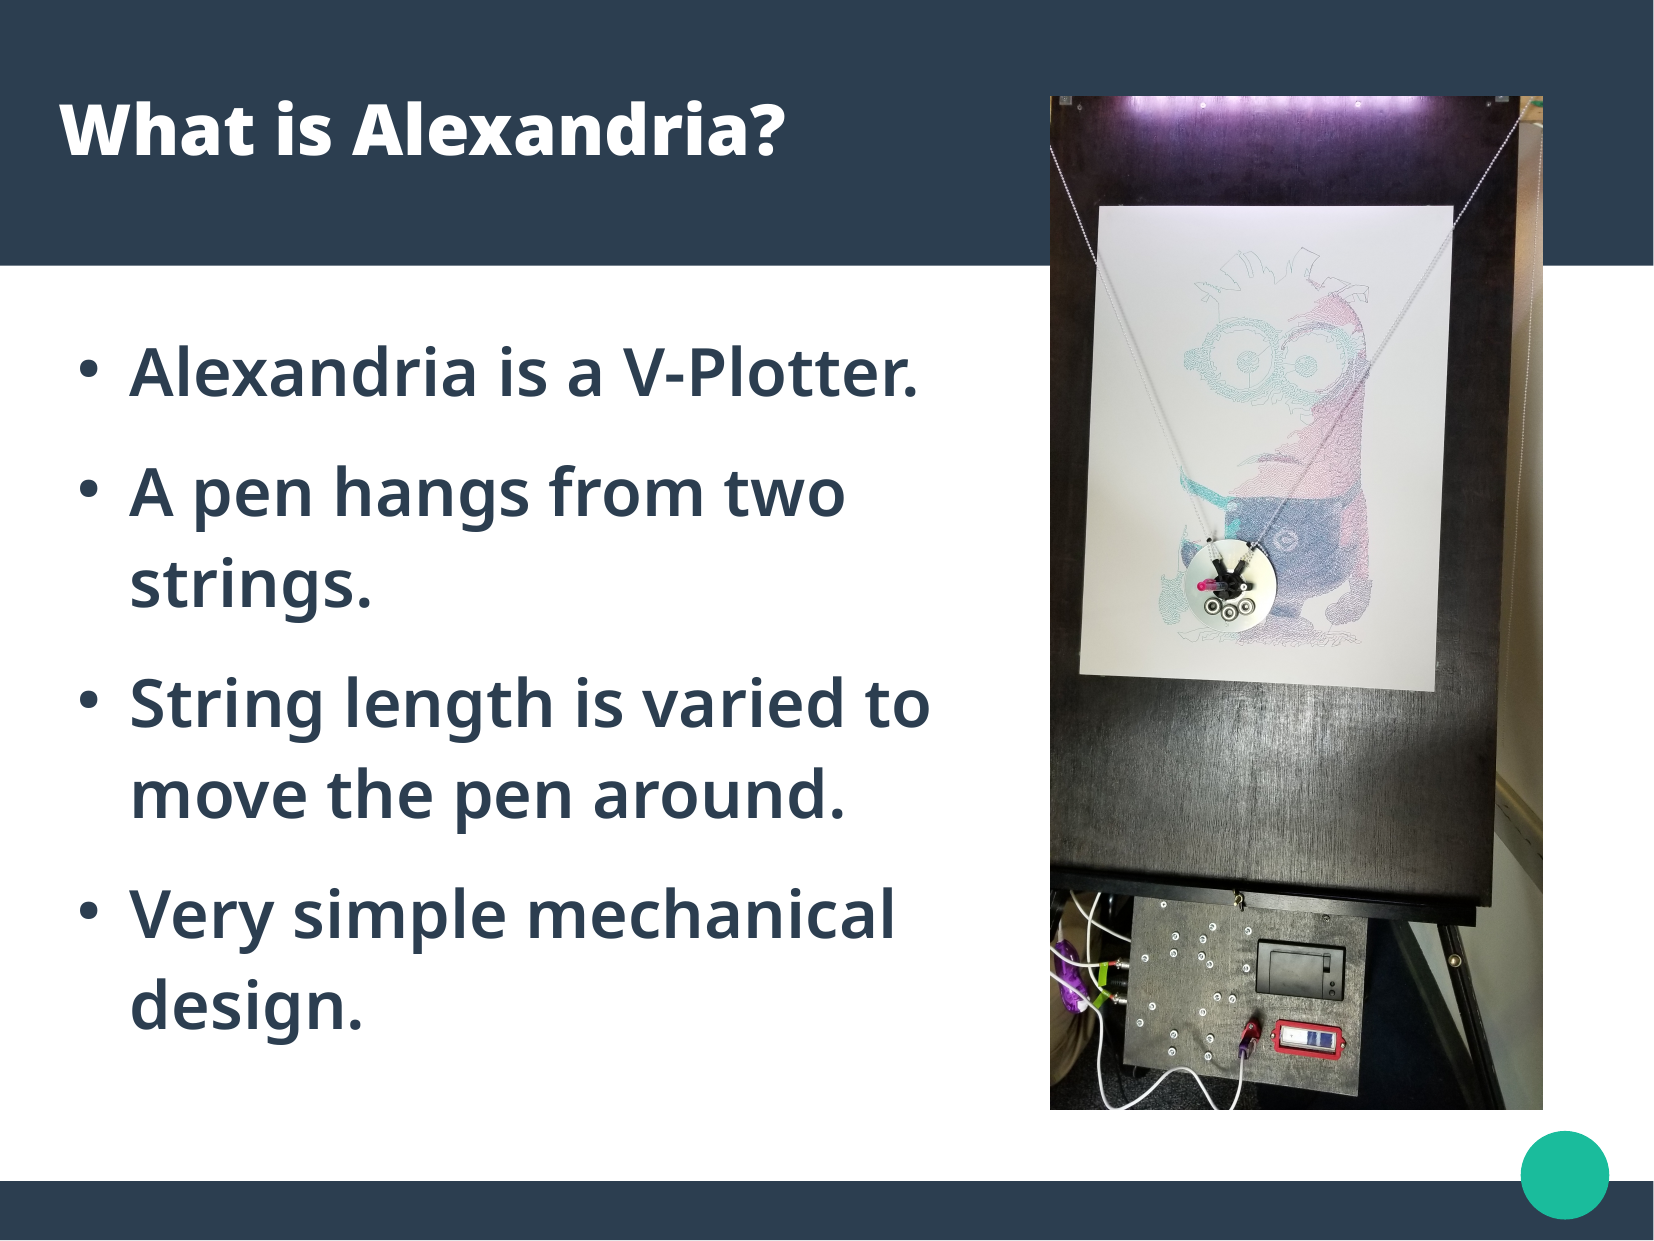

# What is Alexandria?
Alexandria is a V-Plotter.
A pen hangs from two strings.
String length is varied to move the pen around.
Very simple mechanical design.